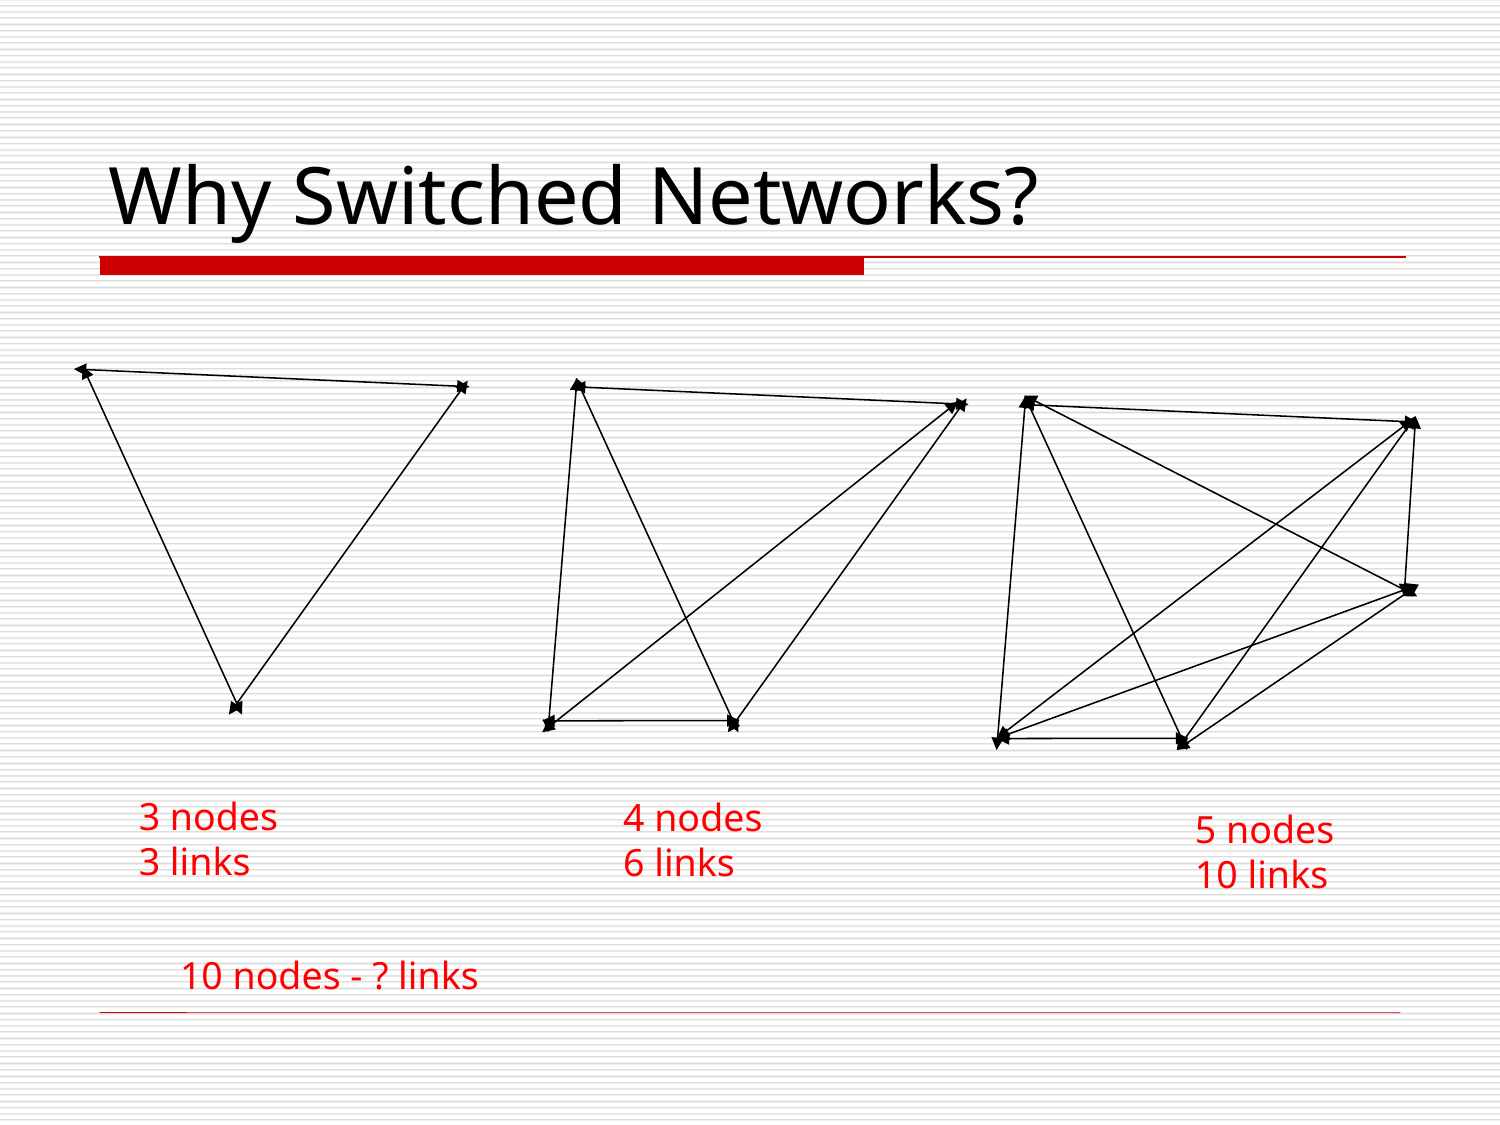

# Why Switched Networks?
3 nodes
3 links
4 nodes
6 links
5 nodes
10 links
10 nodes - ? links